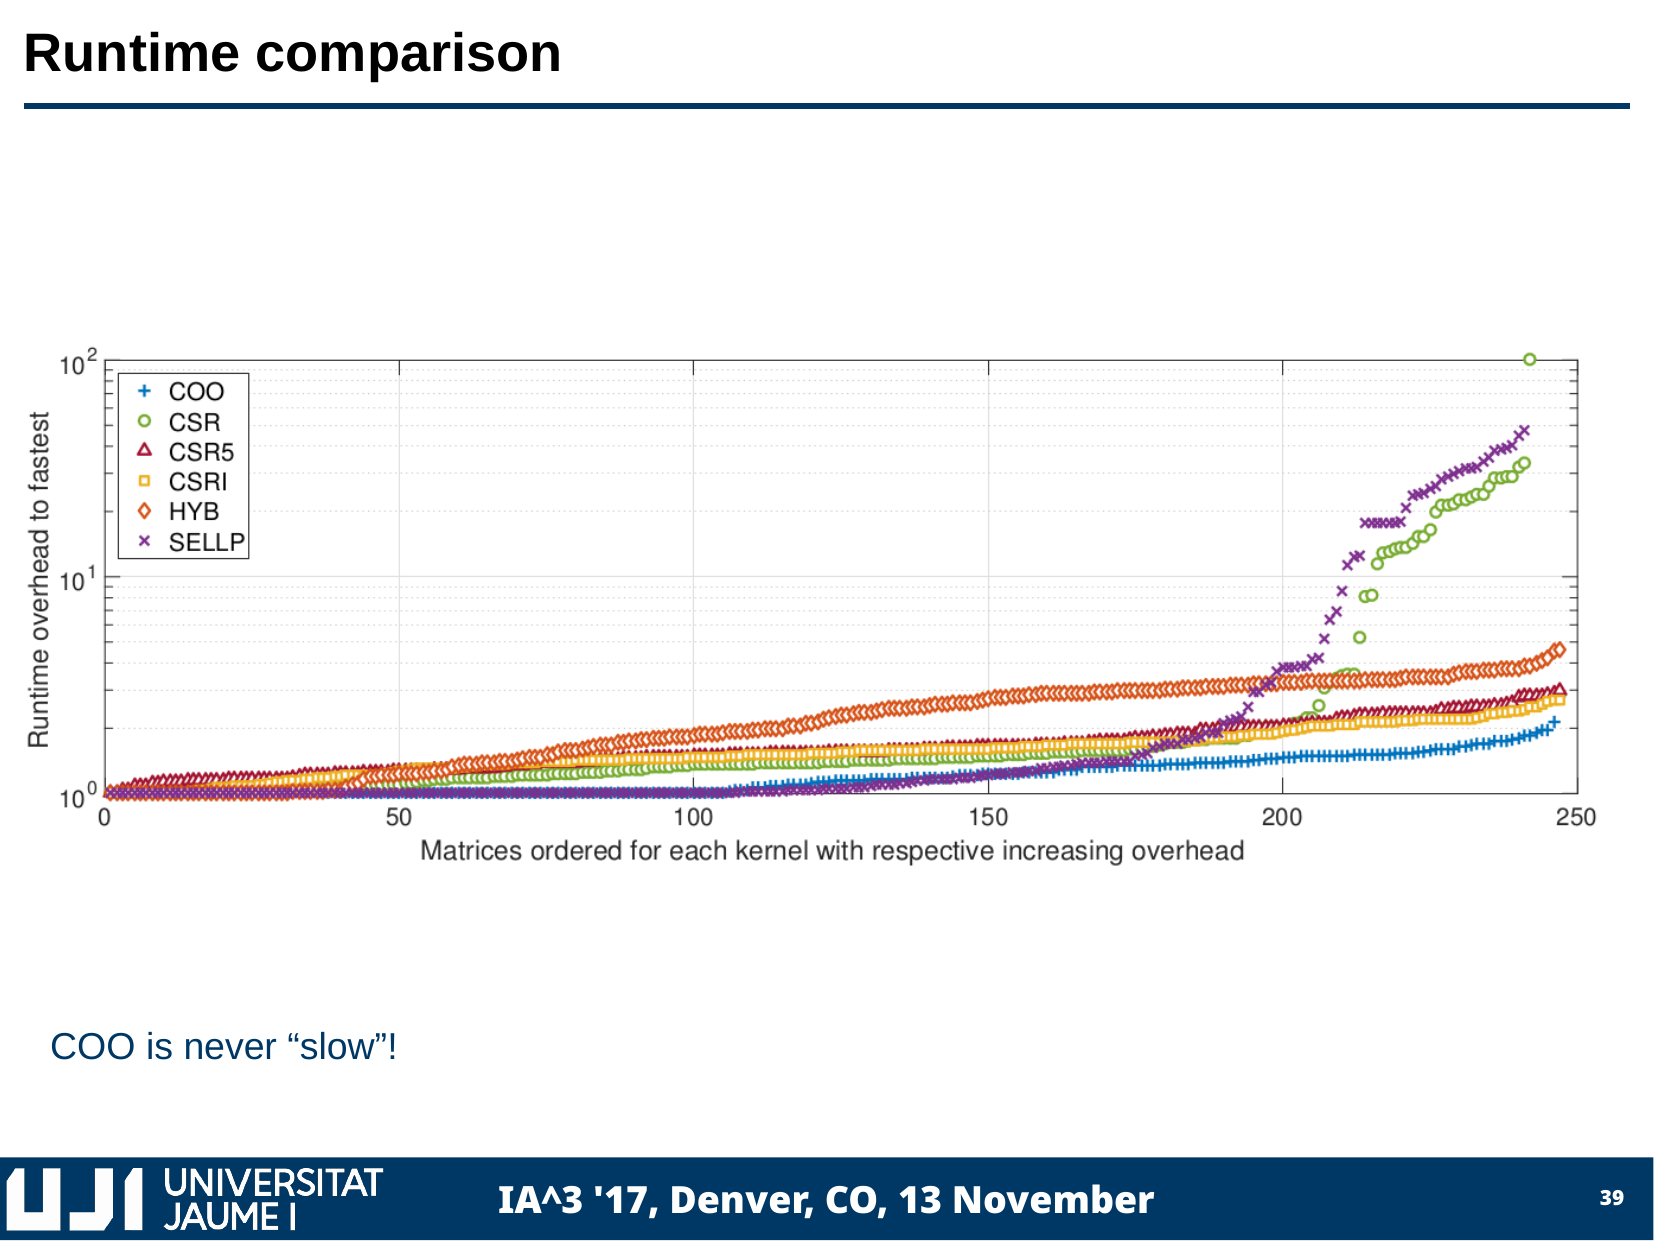

# Runtime comparison
COO is never “slow”!
IA^3 '17, Denver, CO, 13 November
39